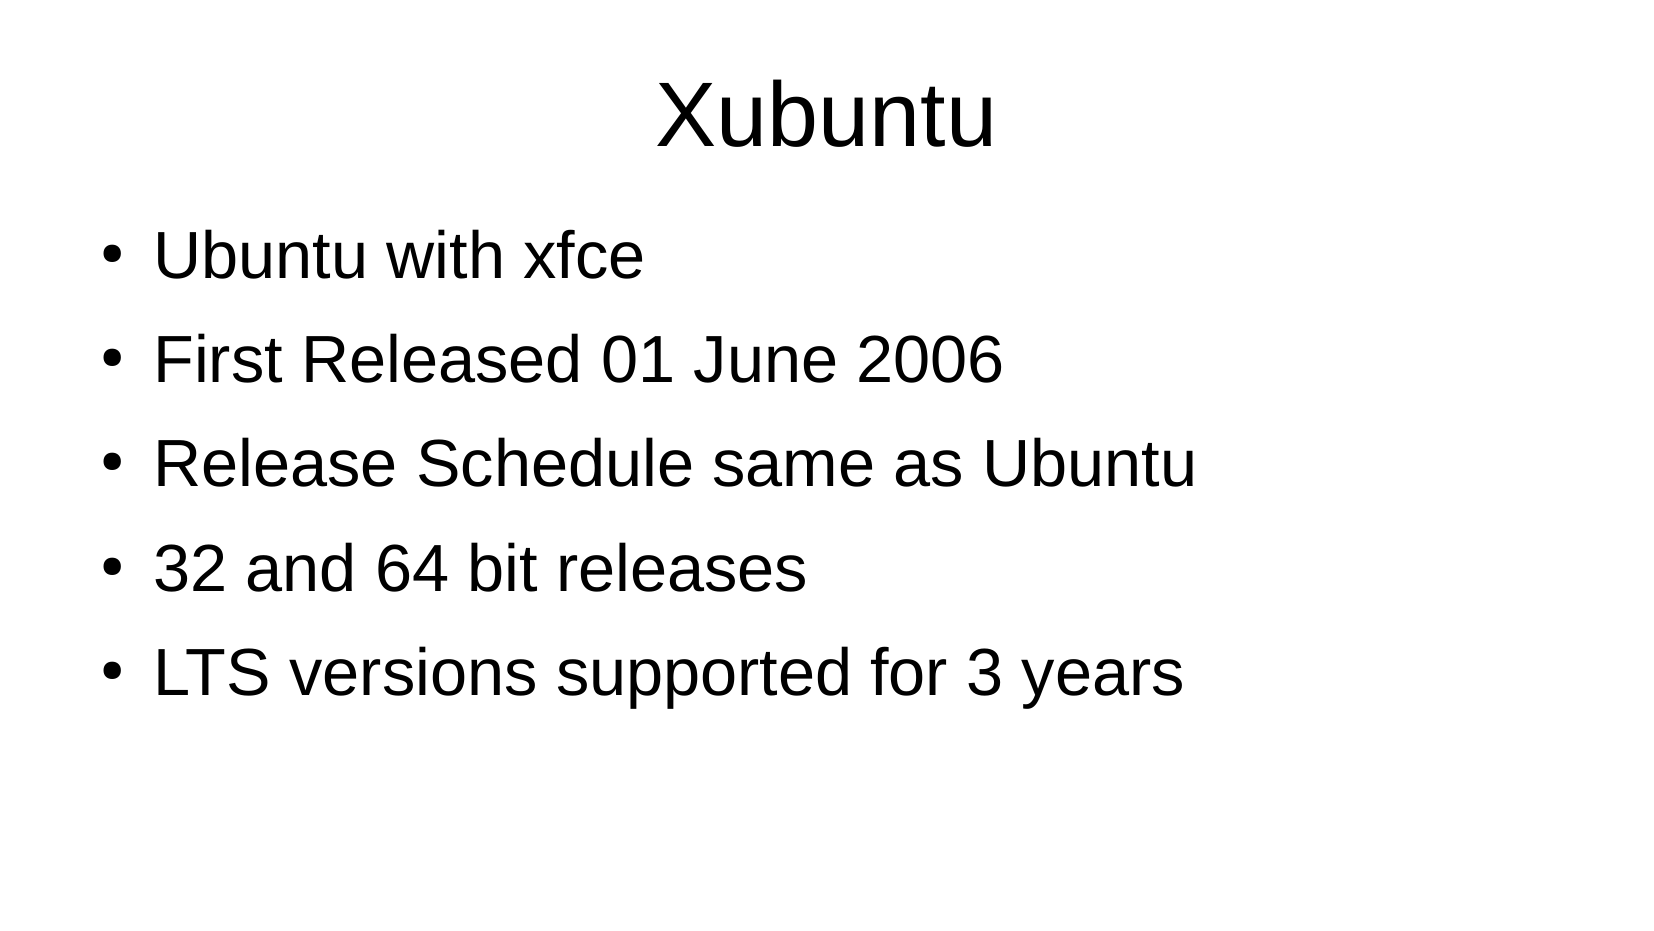

# Xubuntu
Ubuntu with xfce
First Released 01 June 2006
Release Schedule same as Ubuntu
32 and 64 bit releases
LTS versions supported for 3 years